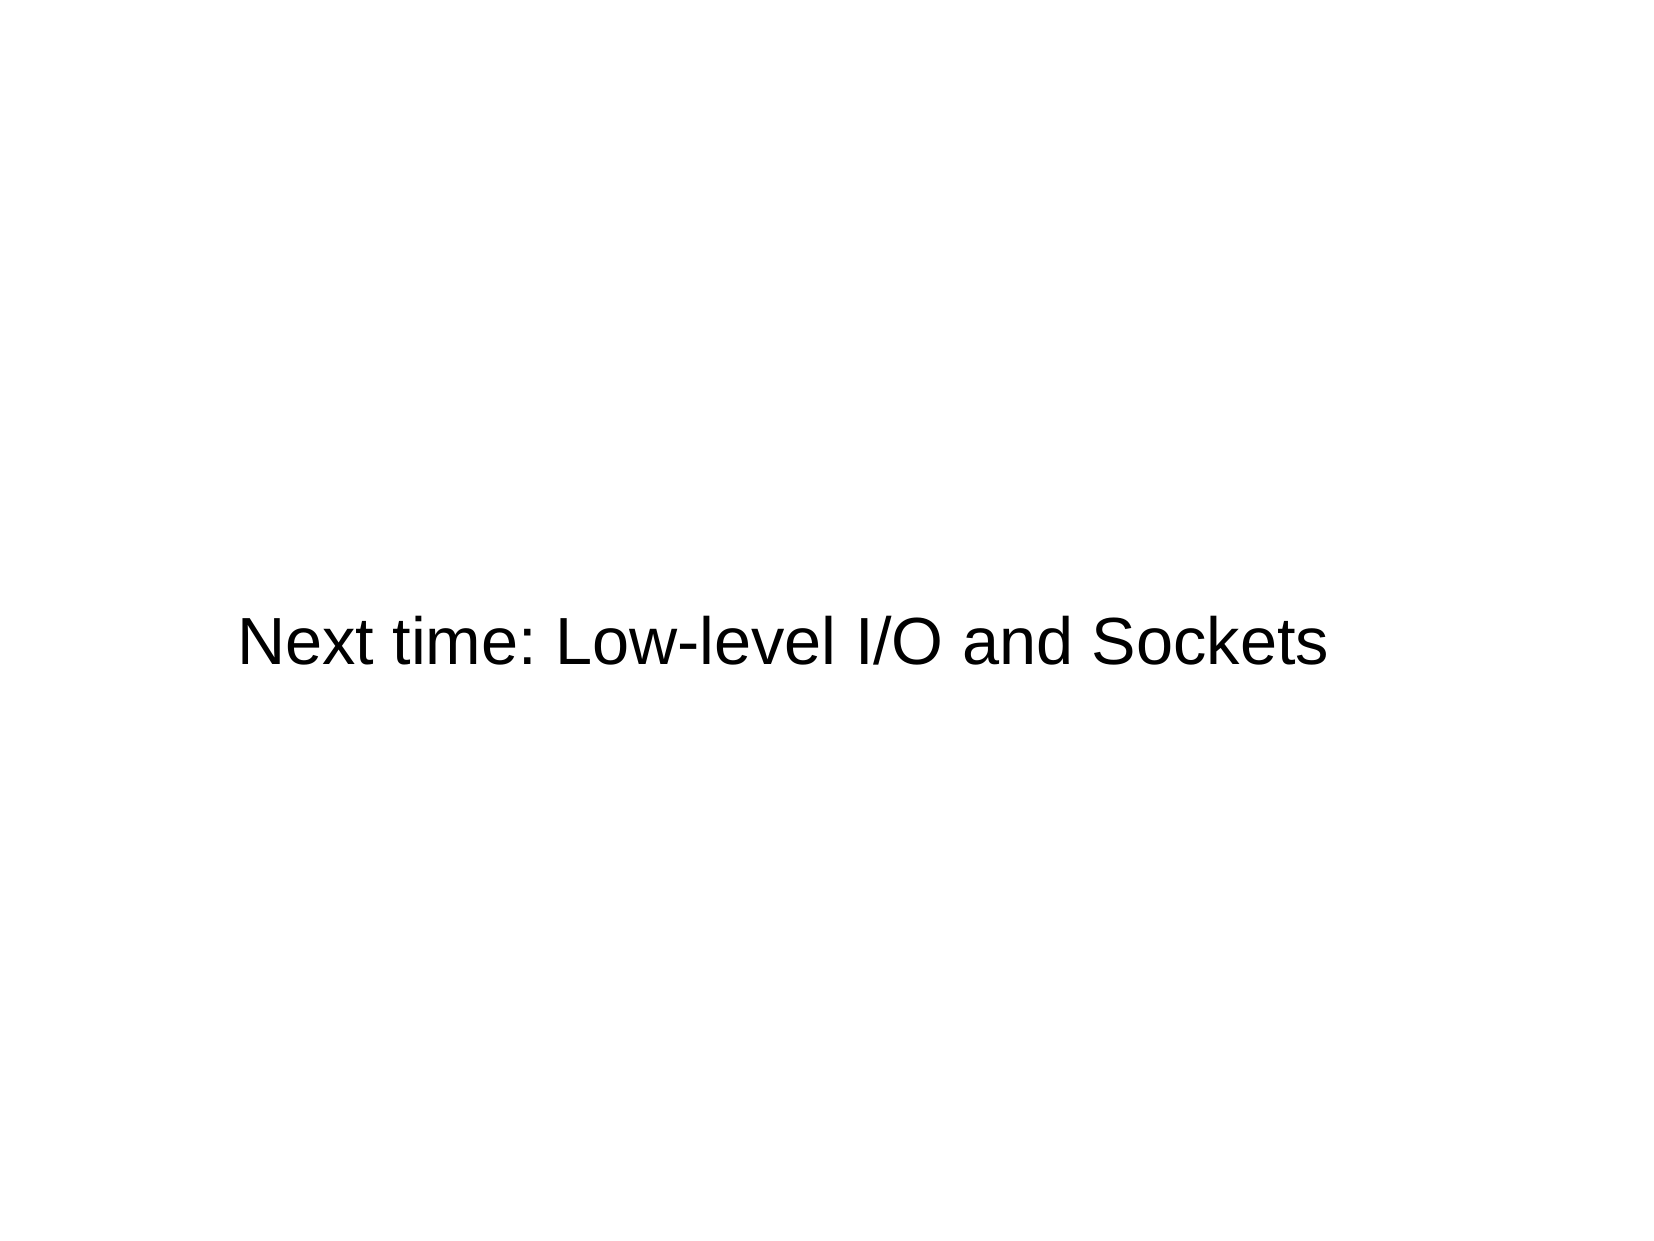

# Next time: Low-level I/O and Sockets